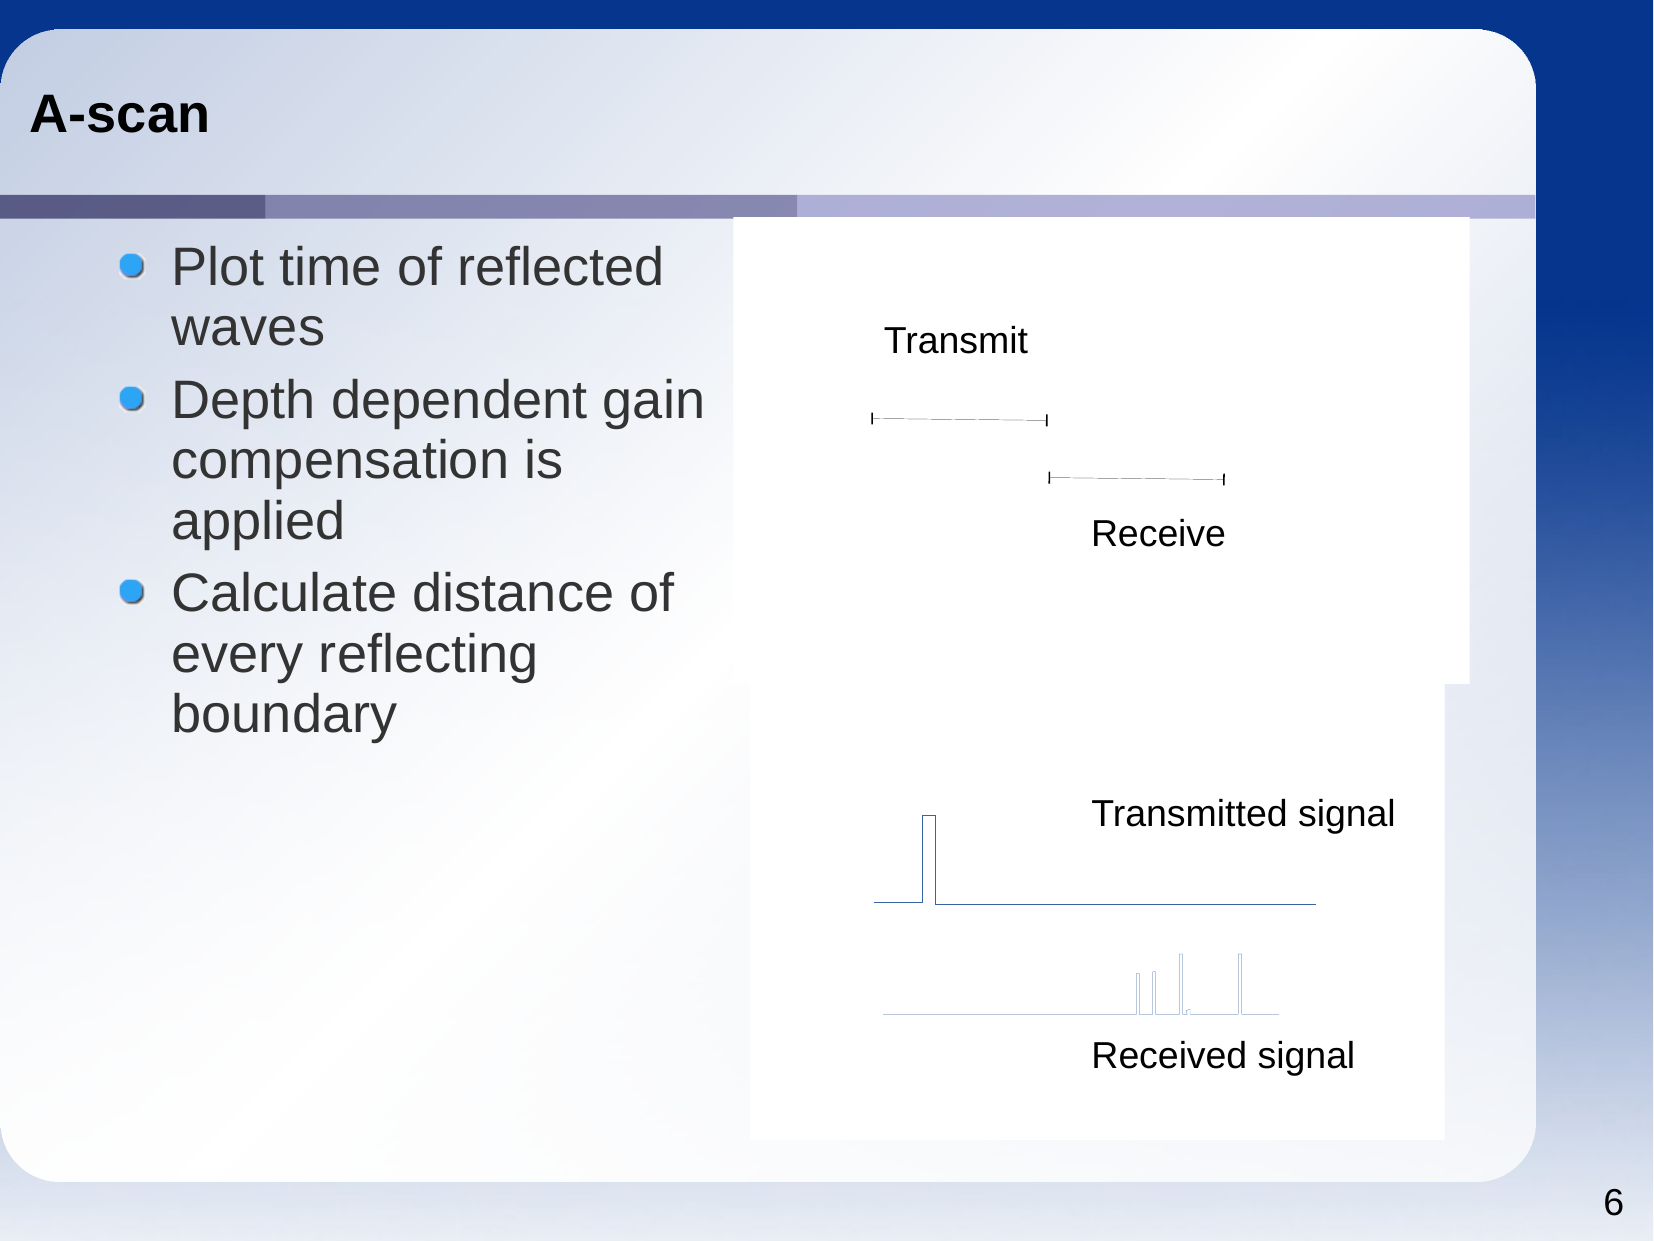

# A-scan
Plot time of reflected waves
Depth dependent gain compensation is applied
Calculate distance of every reflecting boundary
6